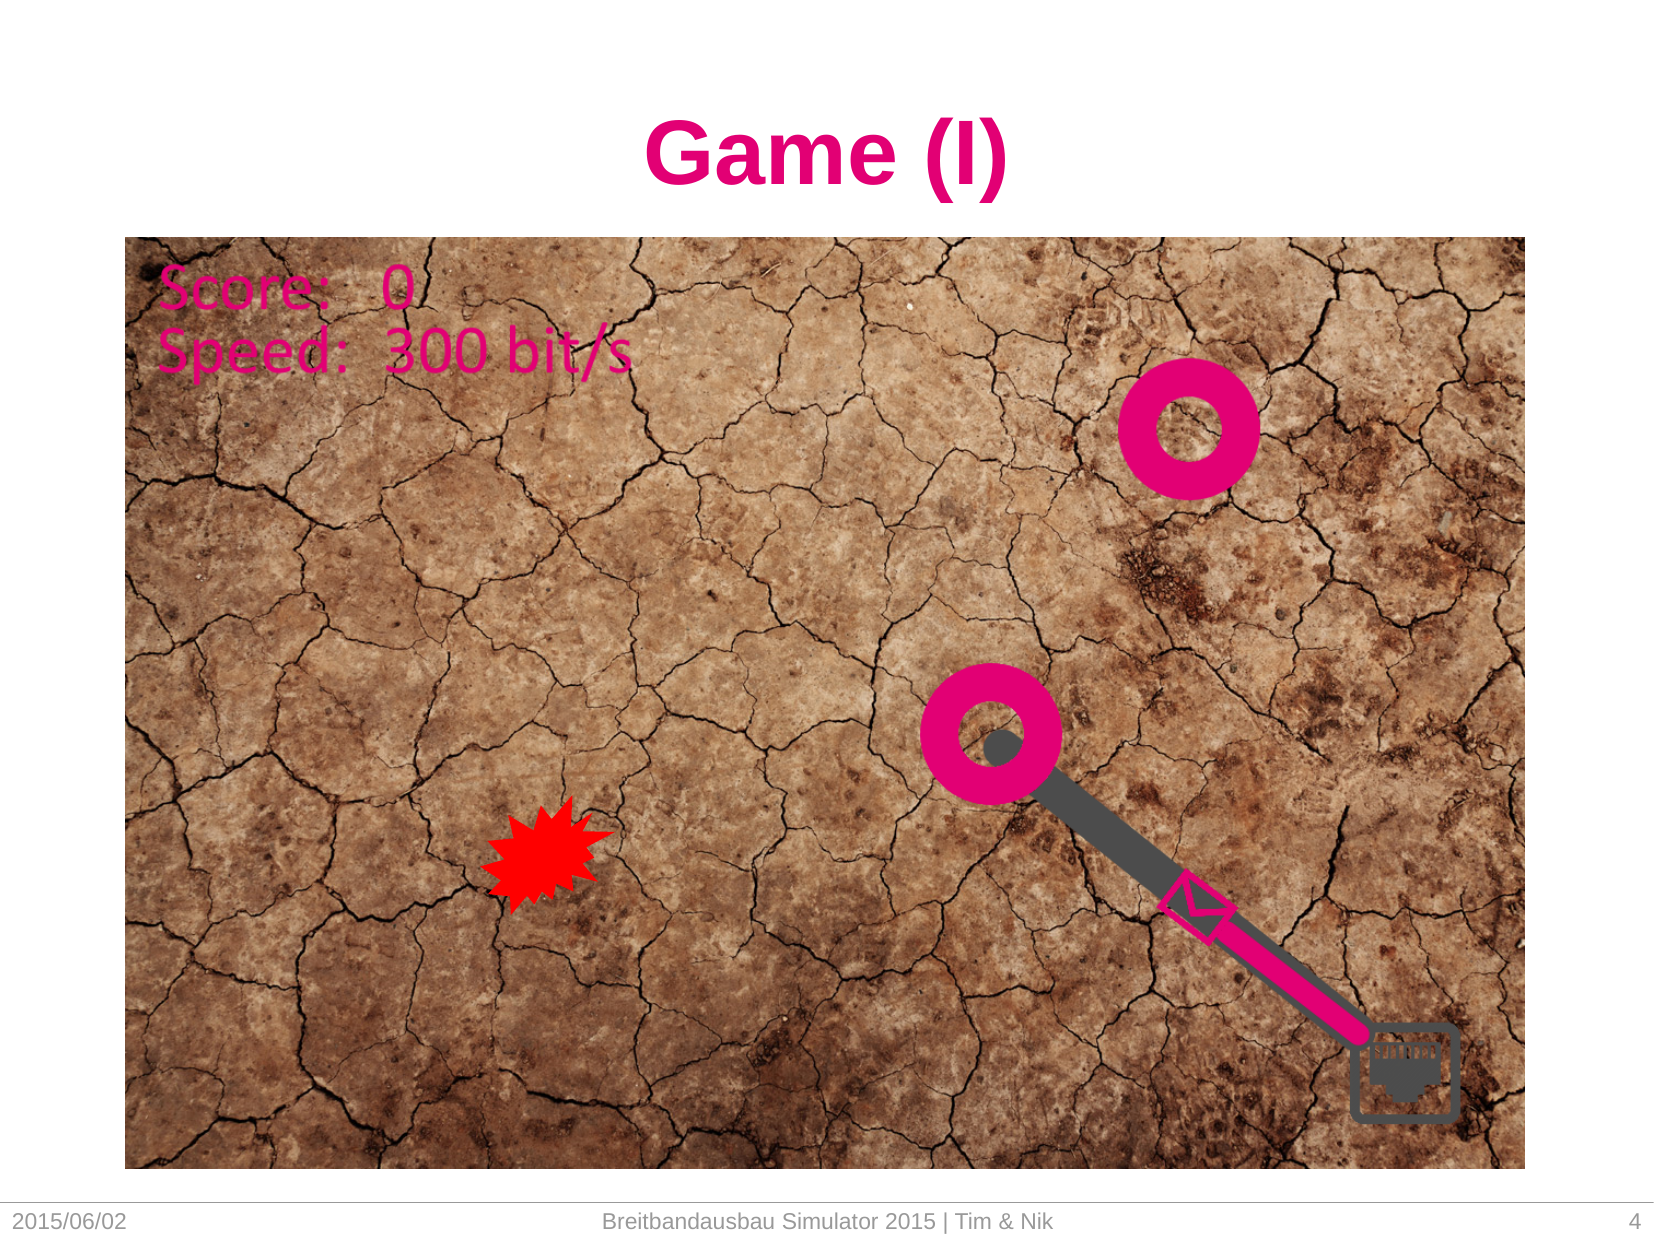

# Game (I)
2015/06/02
Breitbandausbau Simulator 2015 | Tim & Nik
4